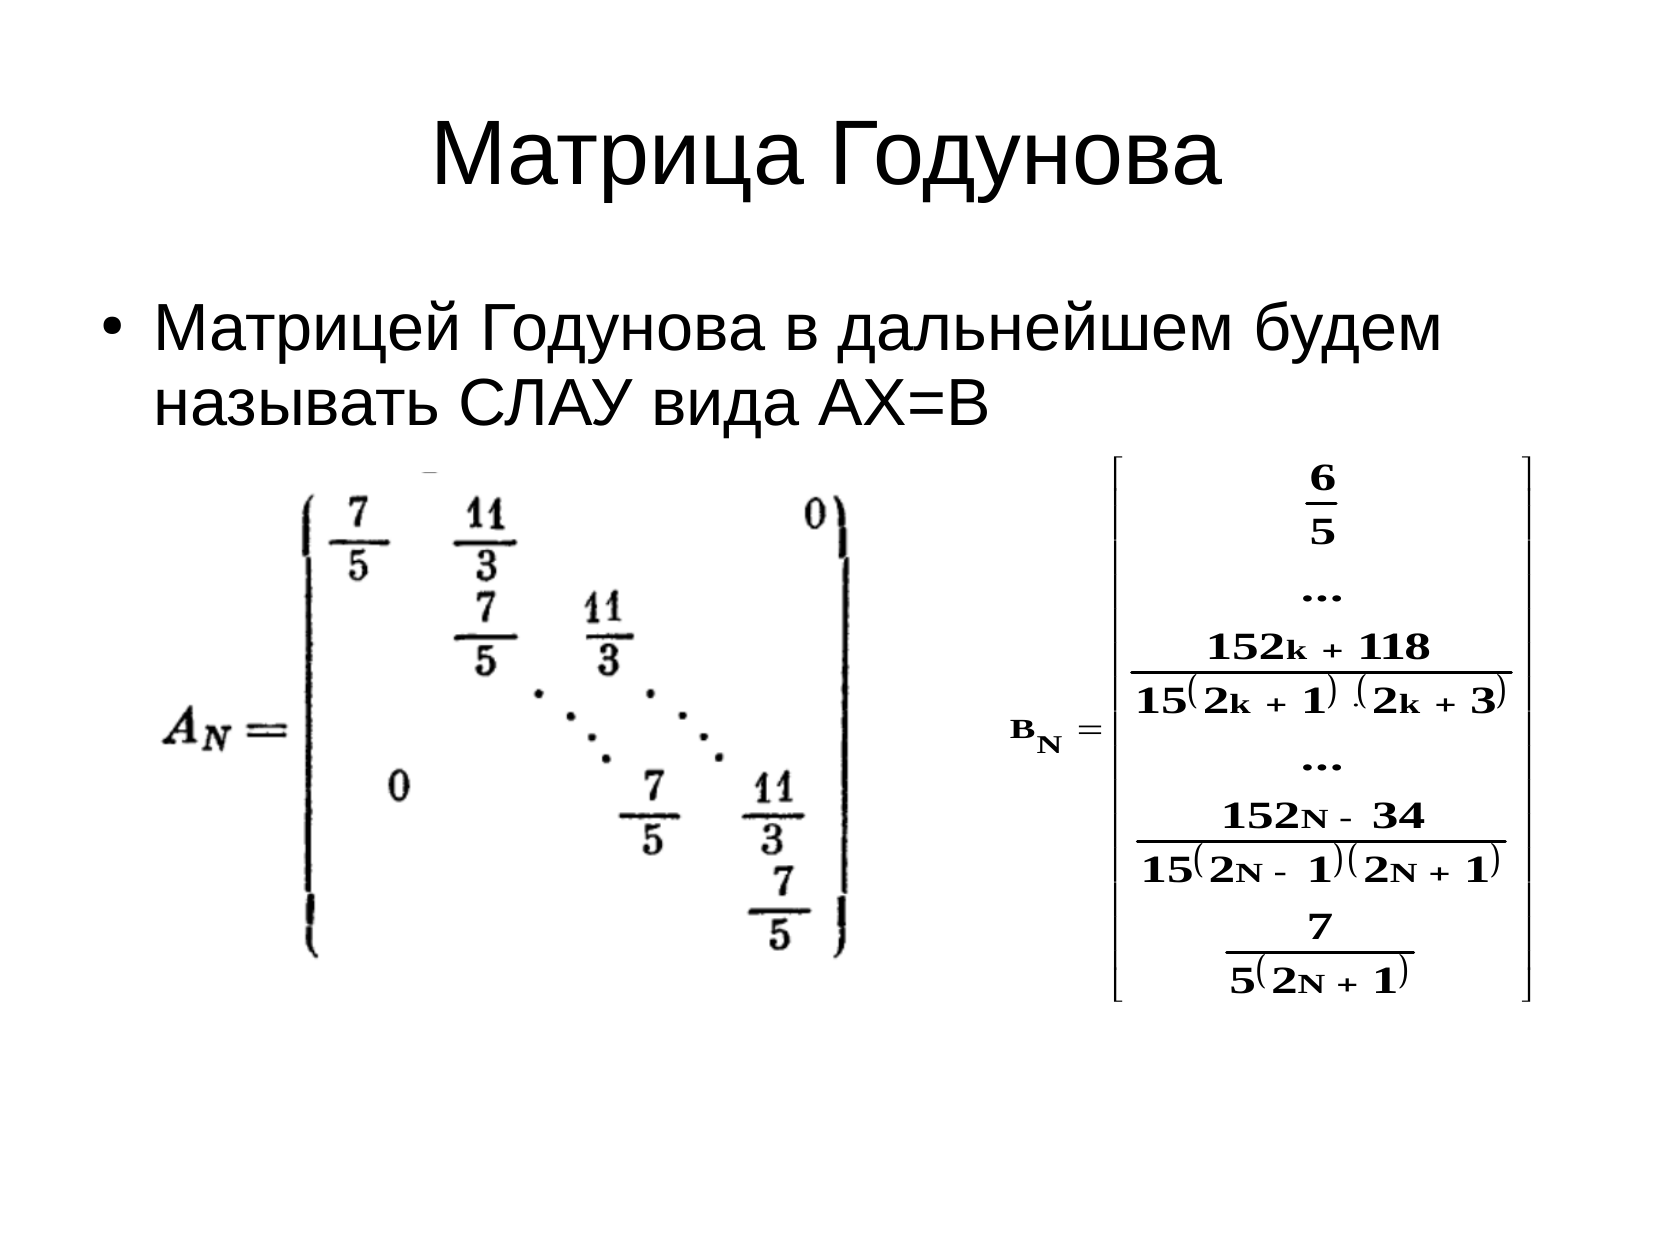

# Матрица Годунова
Матрицей Годунова в дальнейшем будем называть СЛАУ вида AX=B